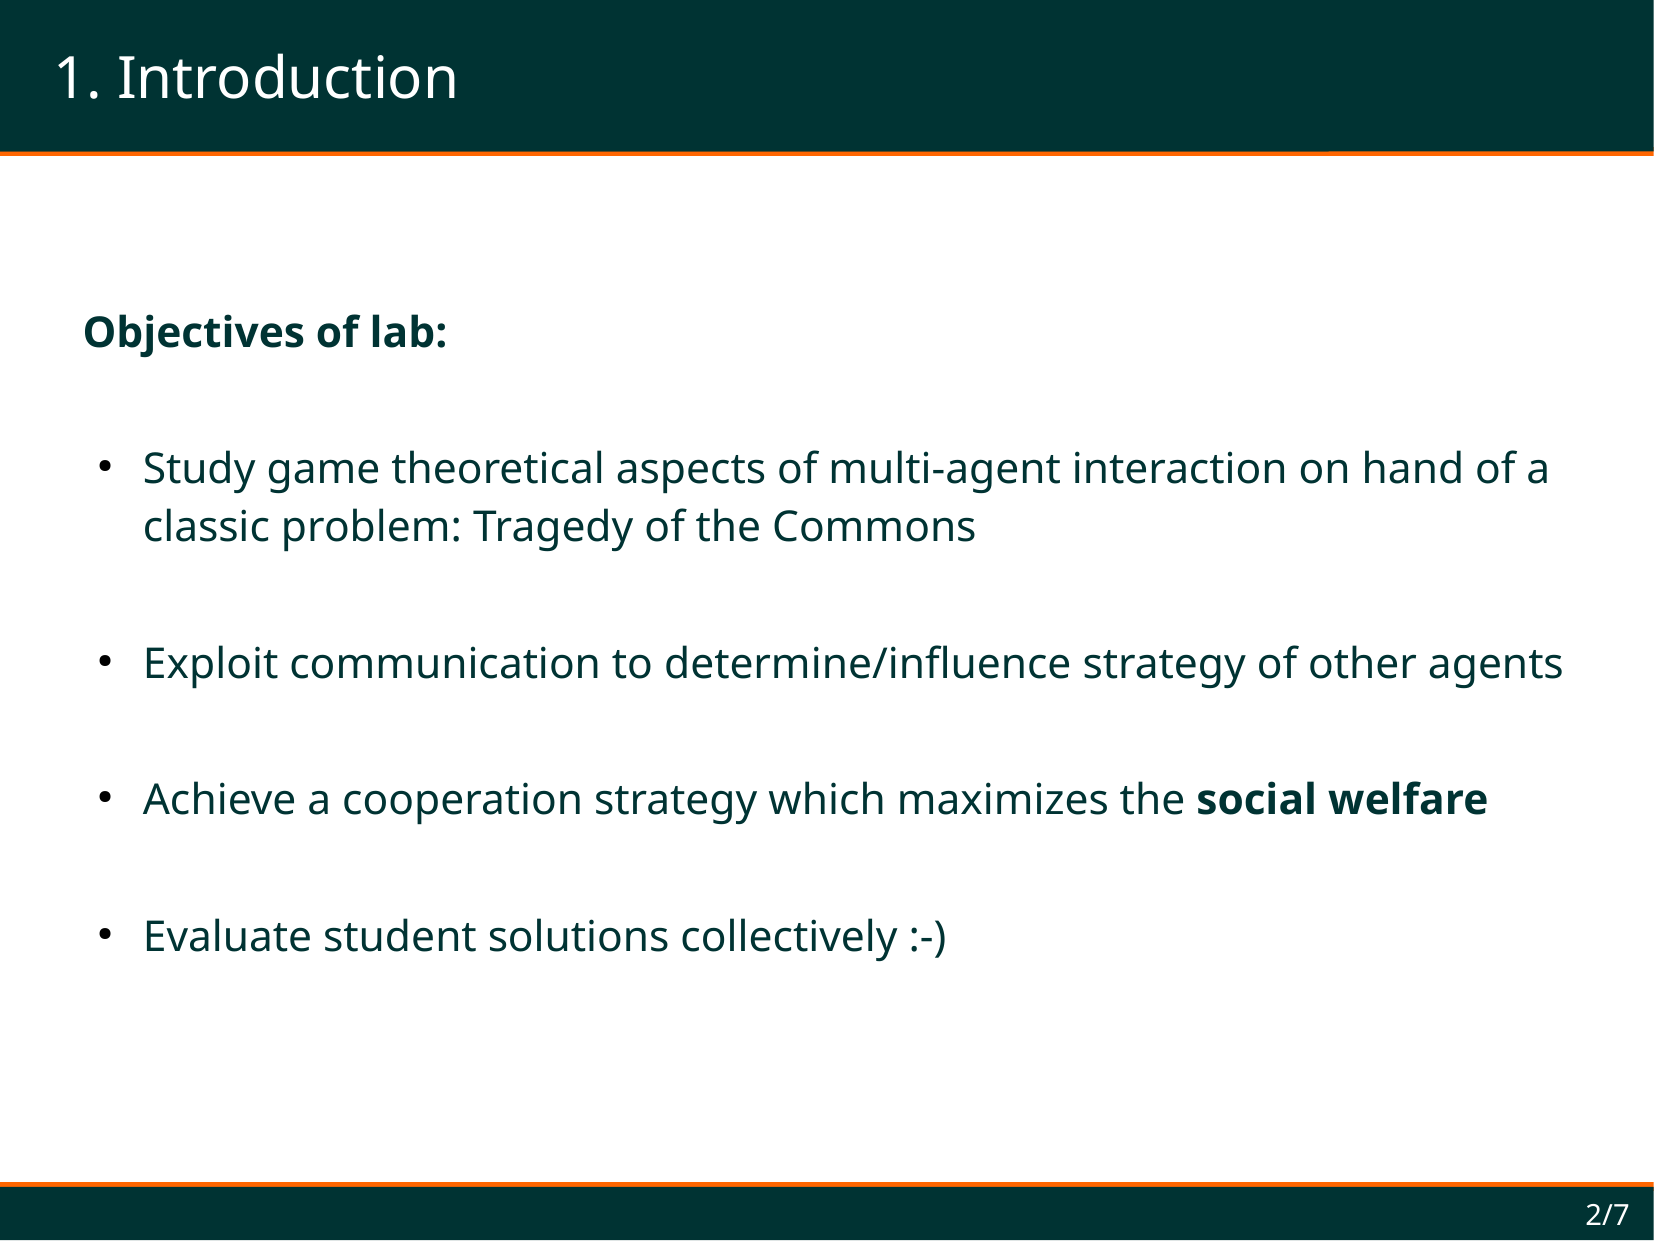

# 1. Introduction
Objectives of lab:
Study game theoretical aspects of multi-agent interaction on hand of a classic problem: Tragedy of the Commons
Exploit communication to determine/influence strategy of other agents
Achieve a cooperation strategy which maximizes the social welfare
Evaluate student solutions collectively :-)
2